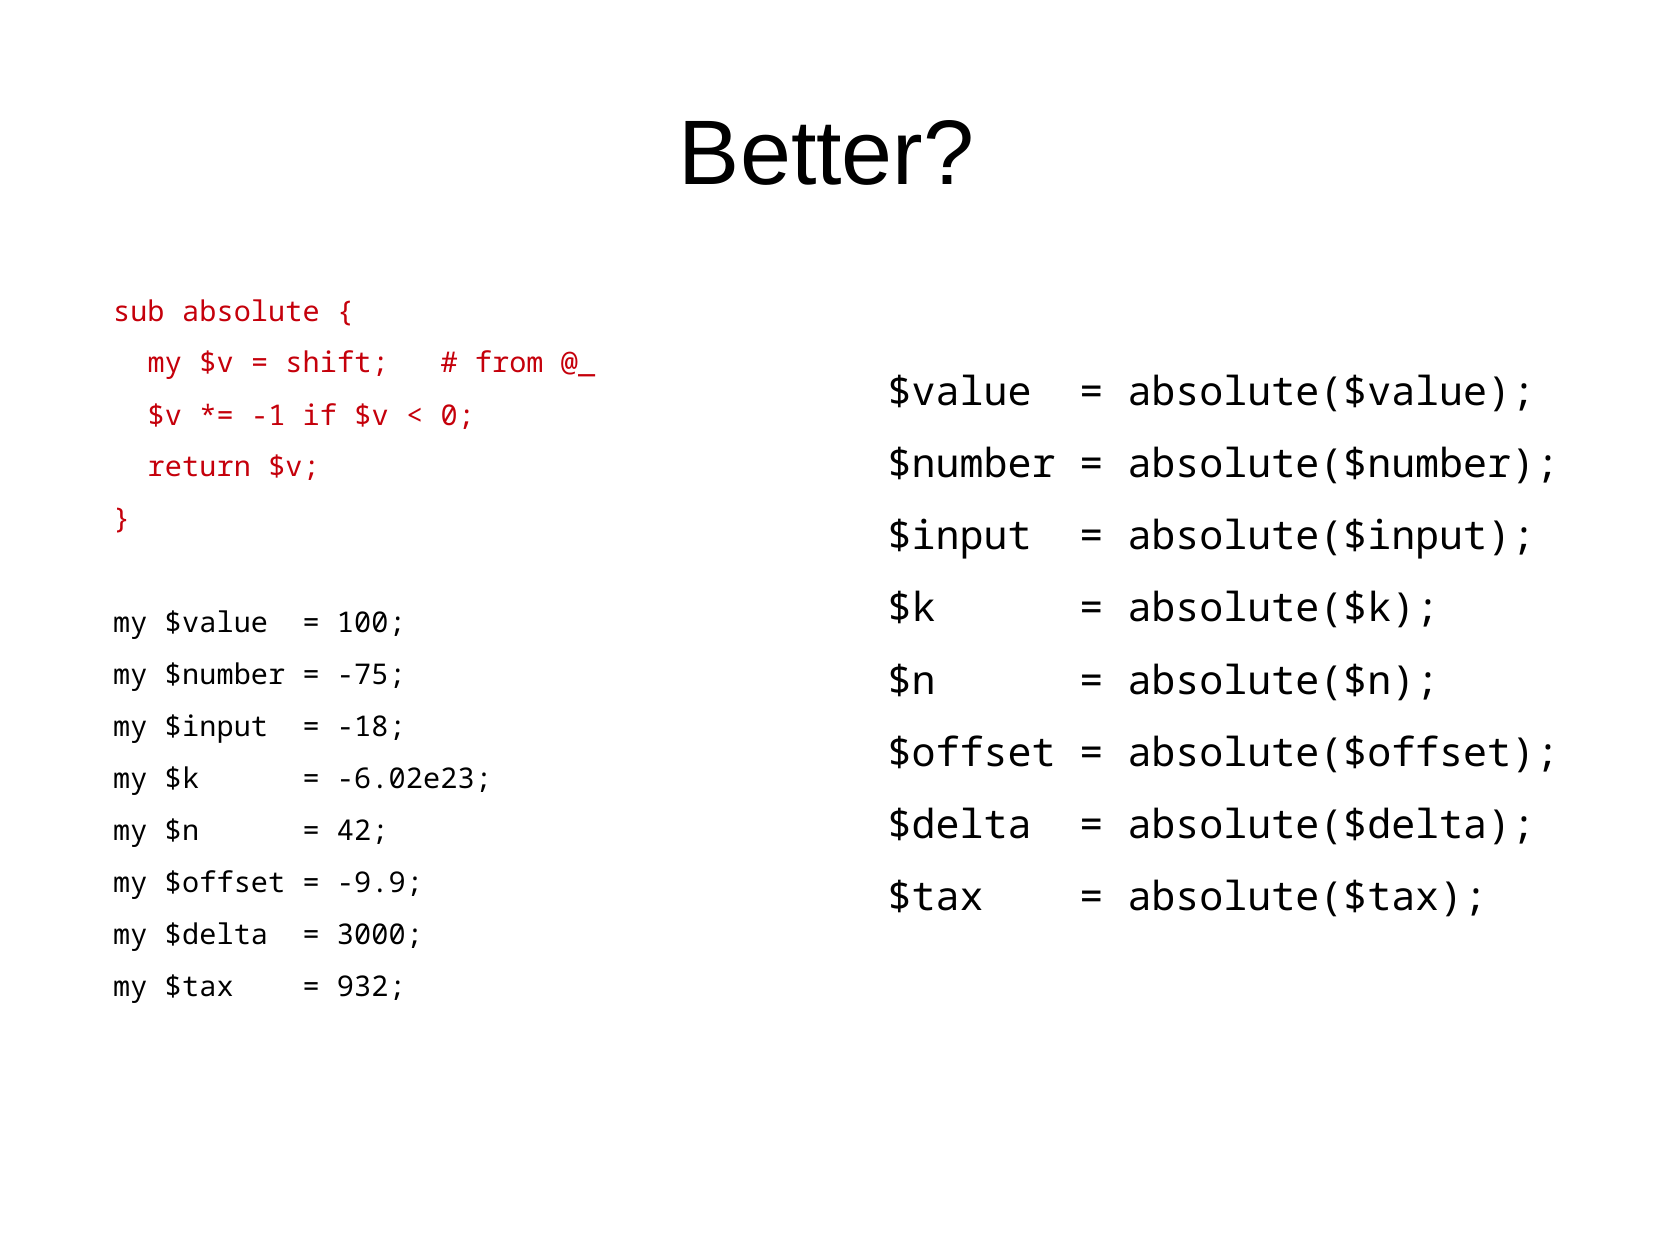

# Better?
sub absolute {
 my $v = shift; # from @_
 $v *= -1 if $v < 0;
 return $v;
}
my $value = 100;
my $number = -75;
my $input = -18;
my $k = -6.02e23;
my $n = 42;
my $offset = -9.9;
my $delta = 3000;
my $tax = 932;
$value = absolute($value);
$number = absolute($number);
$input = absolute($input);
$k = absolute($k);
$n = absolute($n);
$offset = absolute($offset);
$delta = absolute($delta);
$tax = absolute($tax);